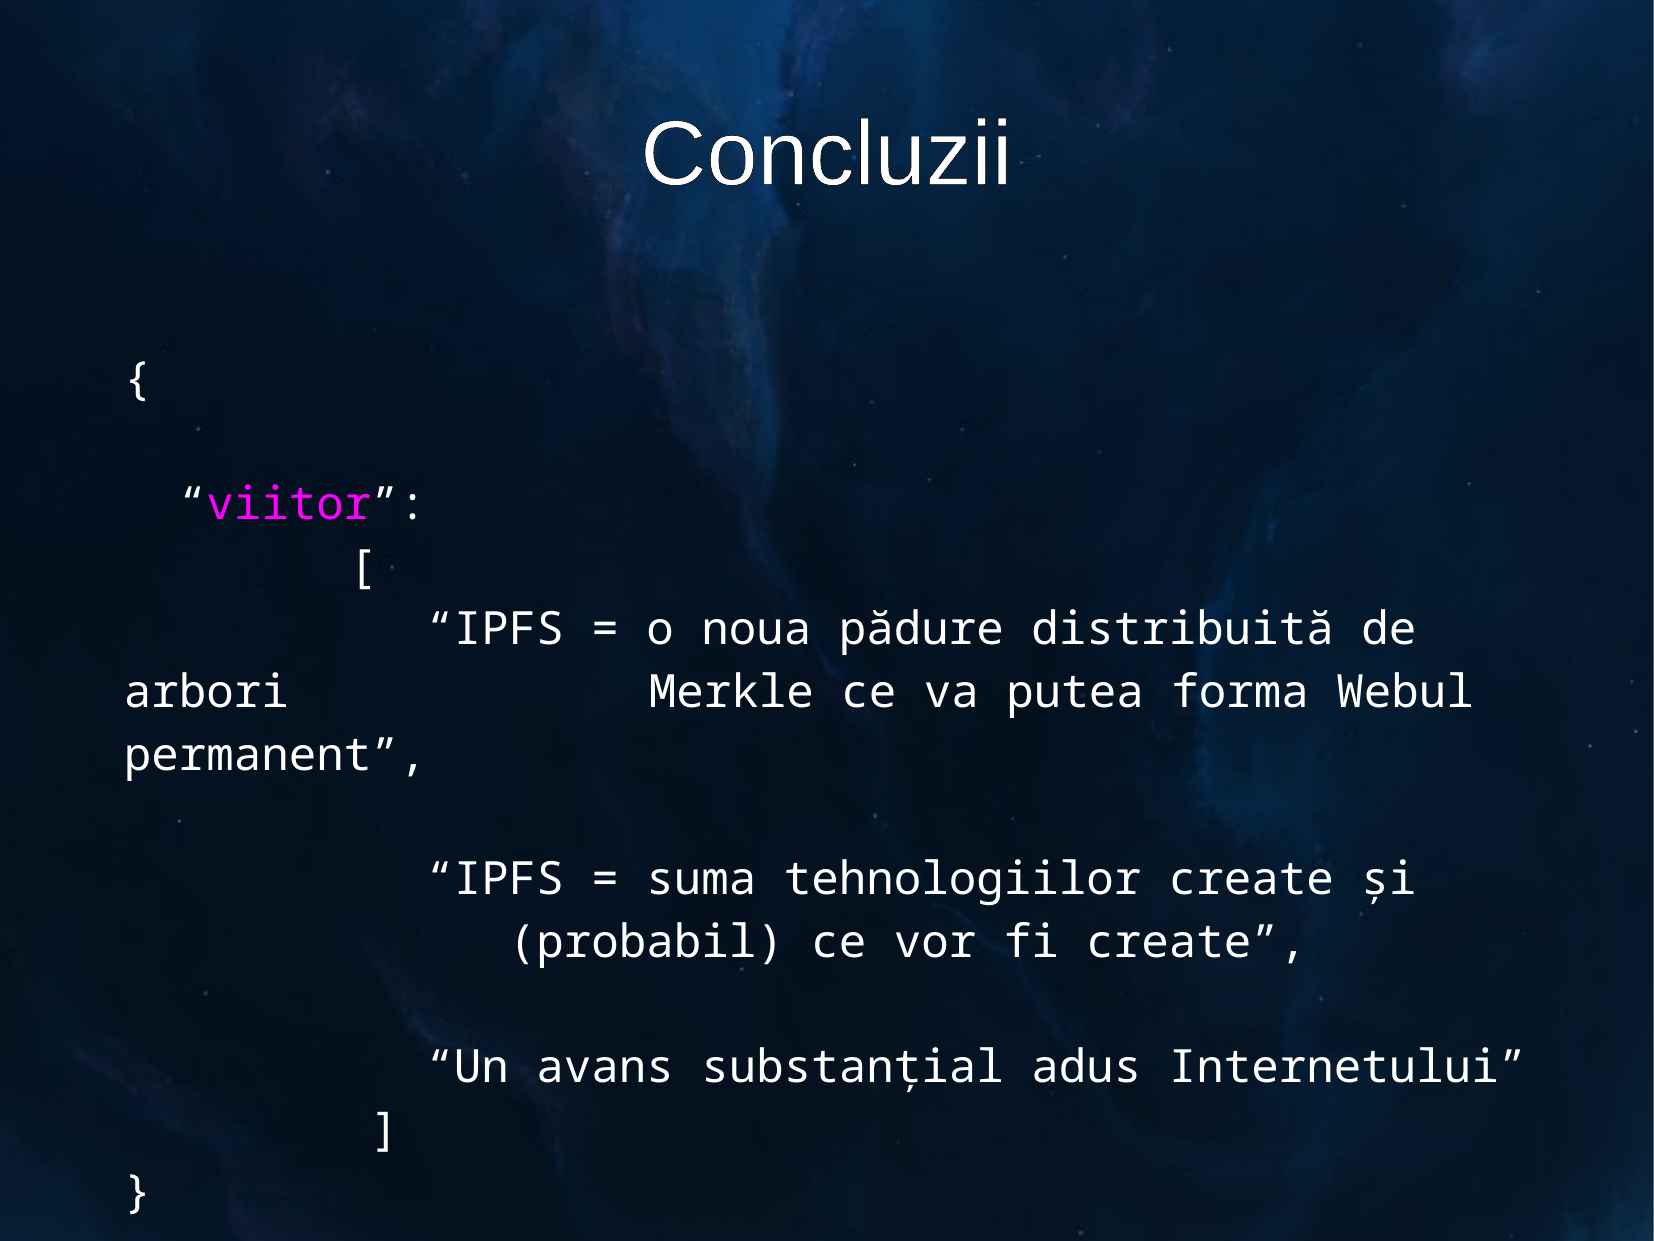

# Concluzii
{
 “viitor”:
			[
 “IPFS = o noua pădure distribuită de arbori 					Merkle ce va putea forma Webul permanent”,
 “IPFS = suma tehnologiilor create și 	 (probabil) ce vor fi create”,
 “Un avans substanțial adus Internetului”
 ]
}